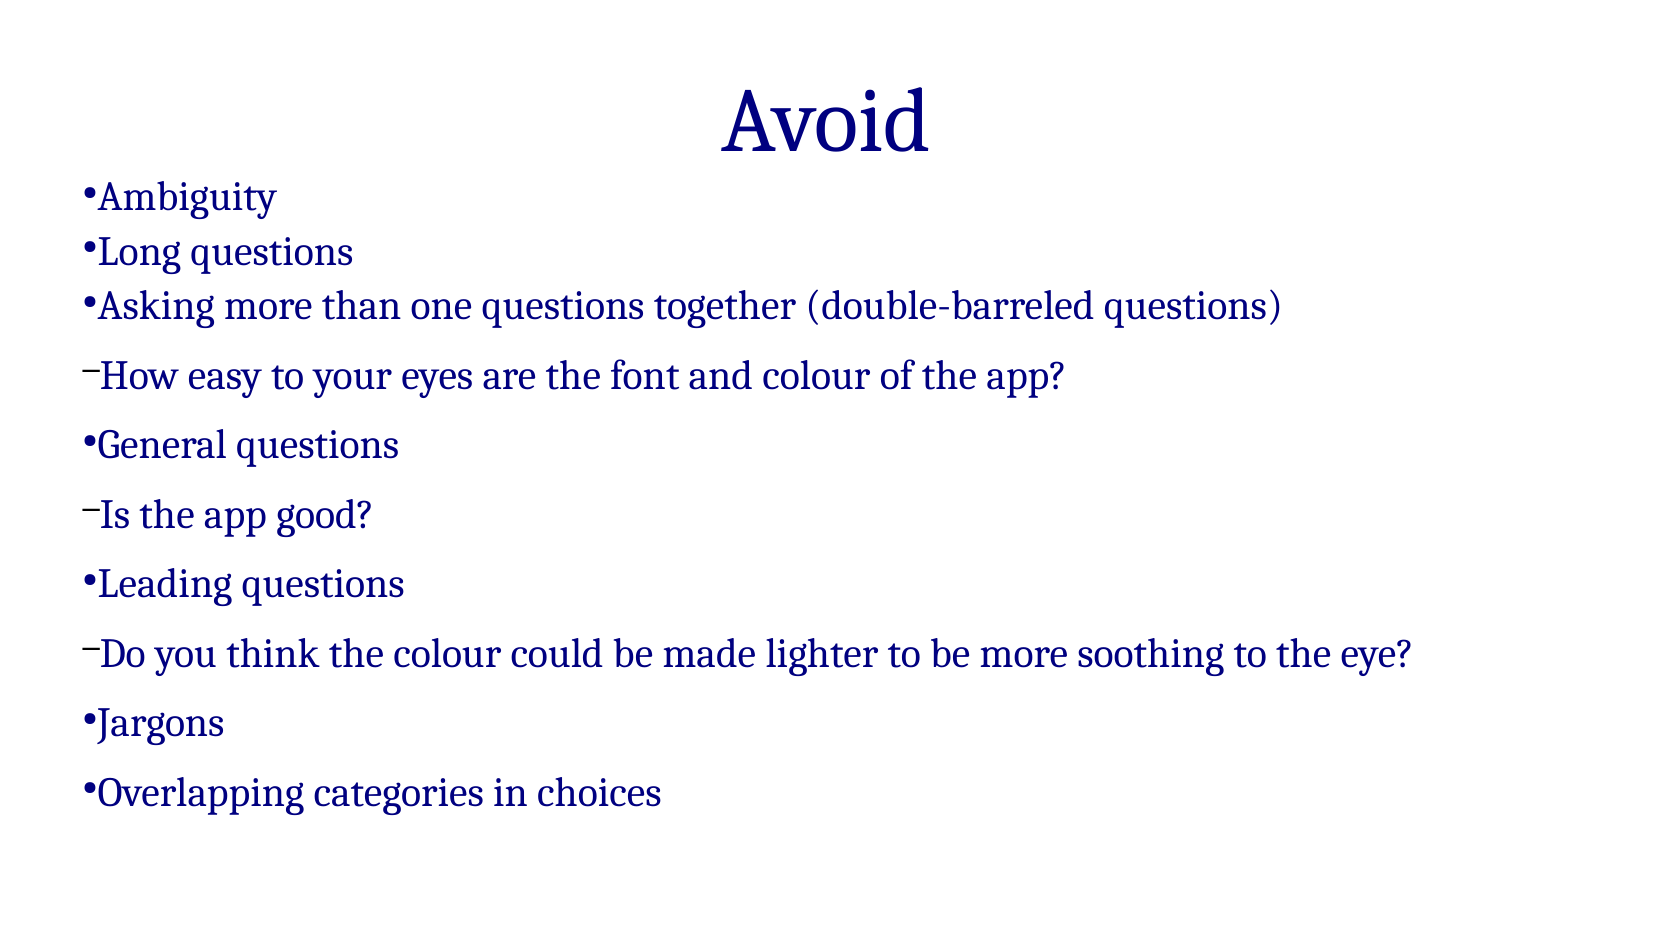

# Avoid
Ambiguity
Long questions
Asking more than one questions together (double-barreled questions)
How easy to your eyes are the font and colour of the app?
General questions
Is the app good?
Leading questions
Do you think the colour could be made lighter to be more soothing to the eye?
Jargons
Overlapping categories in choices